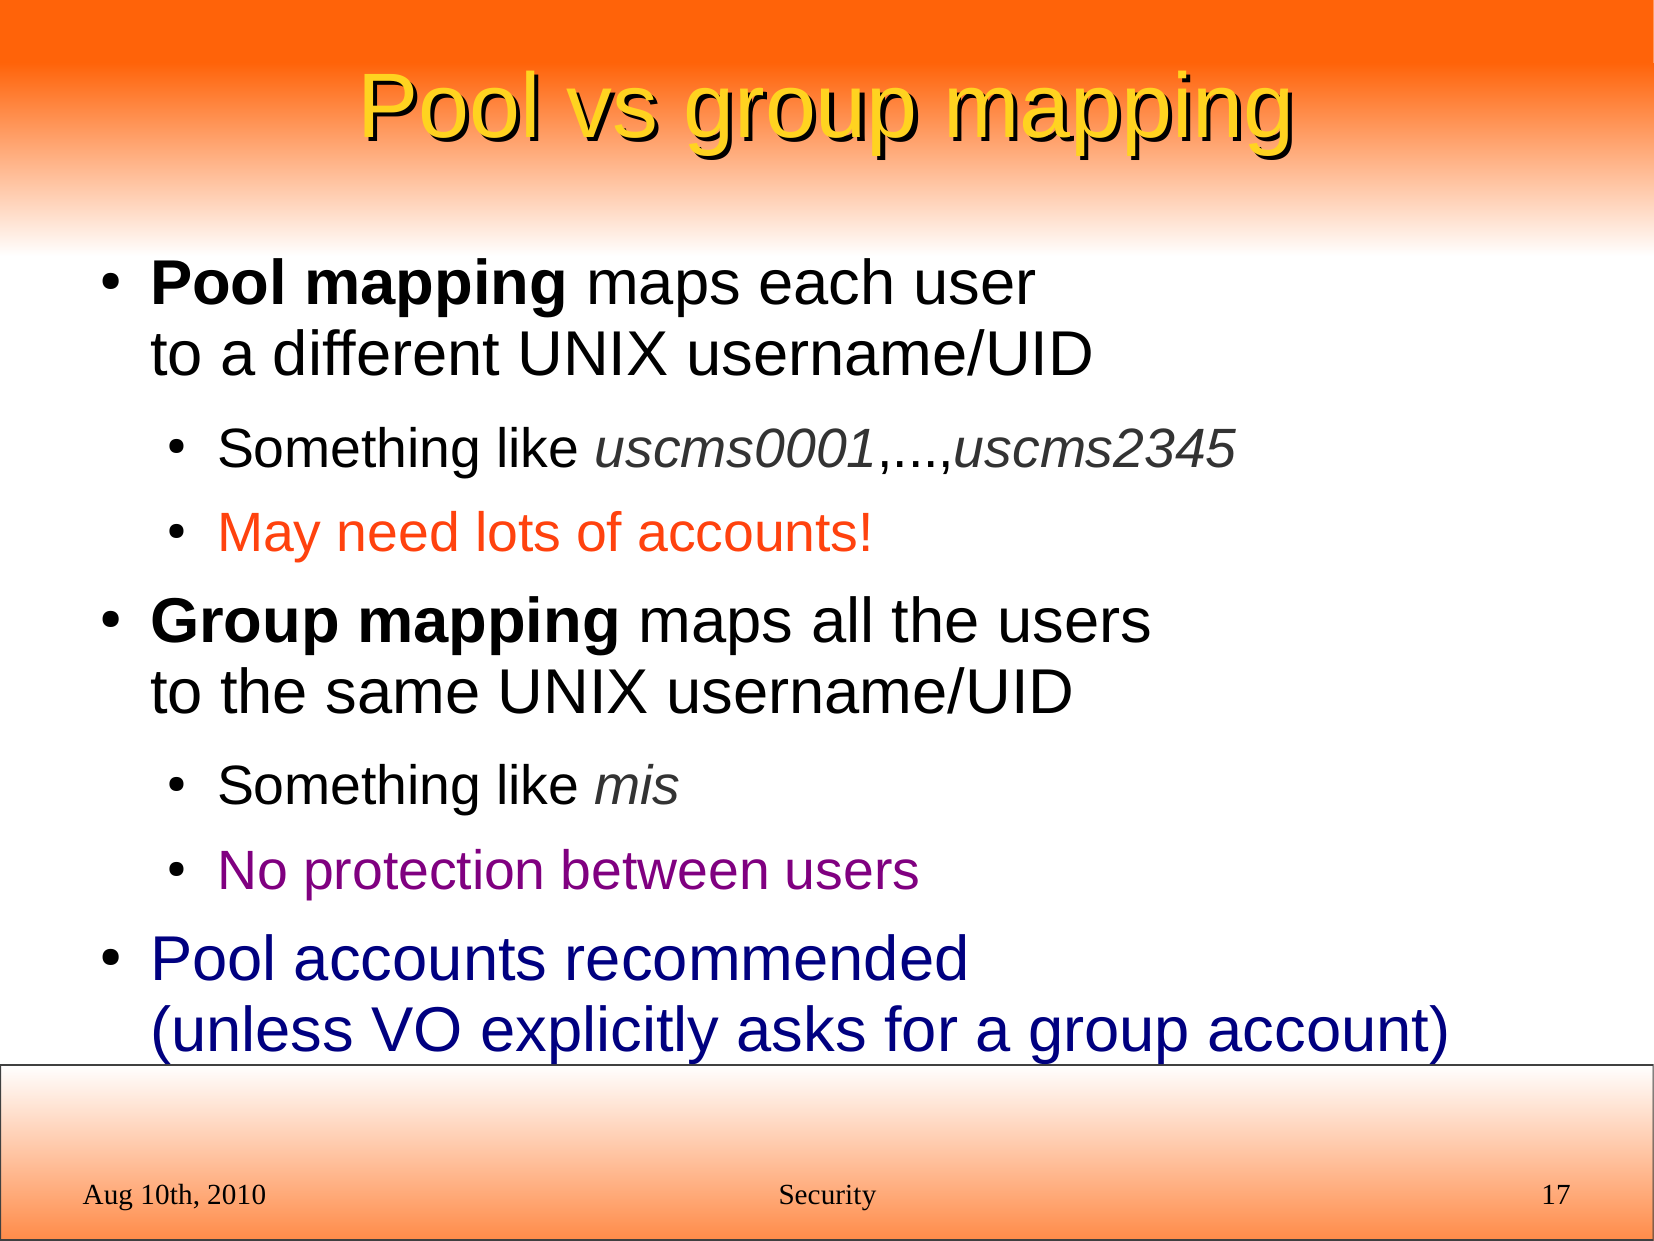

# Pool vs group mapping
Pool mapping maps each user
to a different UNIX username/UID
Something like uscms0001,...,uscms2345
May need lots of accounts!
Group mapping maps all the users
to the same UNIX username/UID
Something like mis
No protection between users
Pool accounts recommended
(unless VO explicitly asks for a group account)
Aug 10th, 2010
Security
17